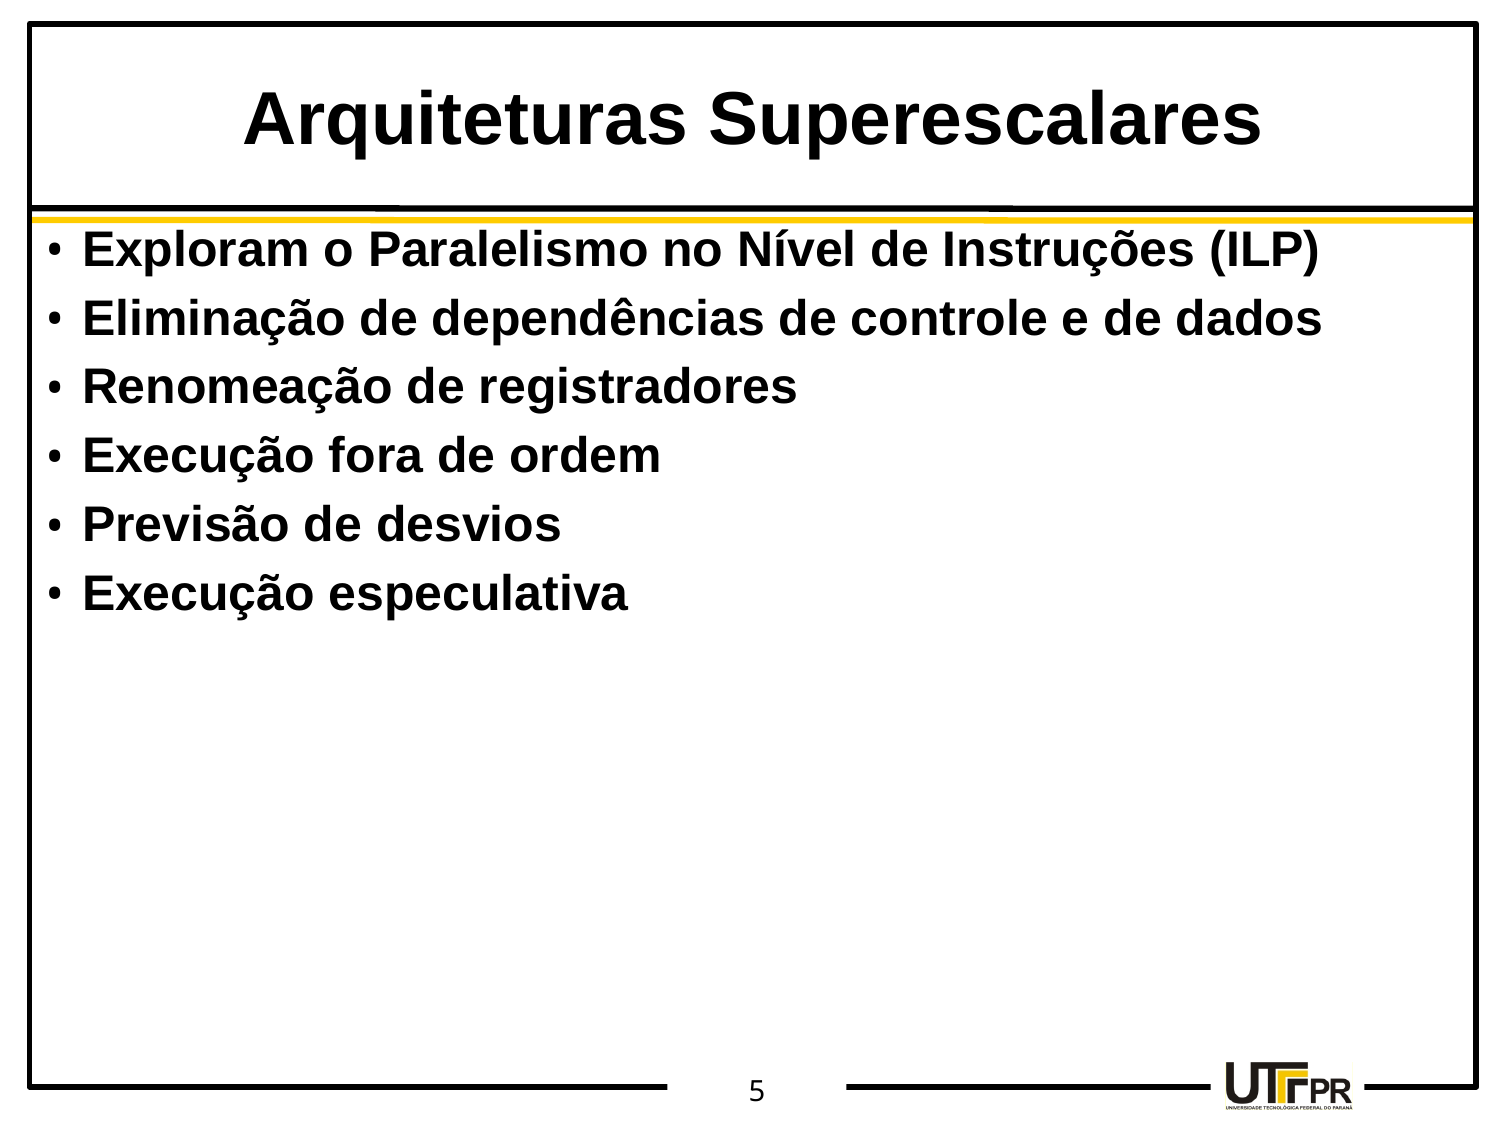

Arquiteturas Superescalares
# Exploram o Paralelismo no Nível de Instruções (ILP)
Eliminação de dependências de controle e de dados
Renomeação de registradores
Execução fora de ordem
Previsão de desvios
Execução especulativa